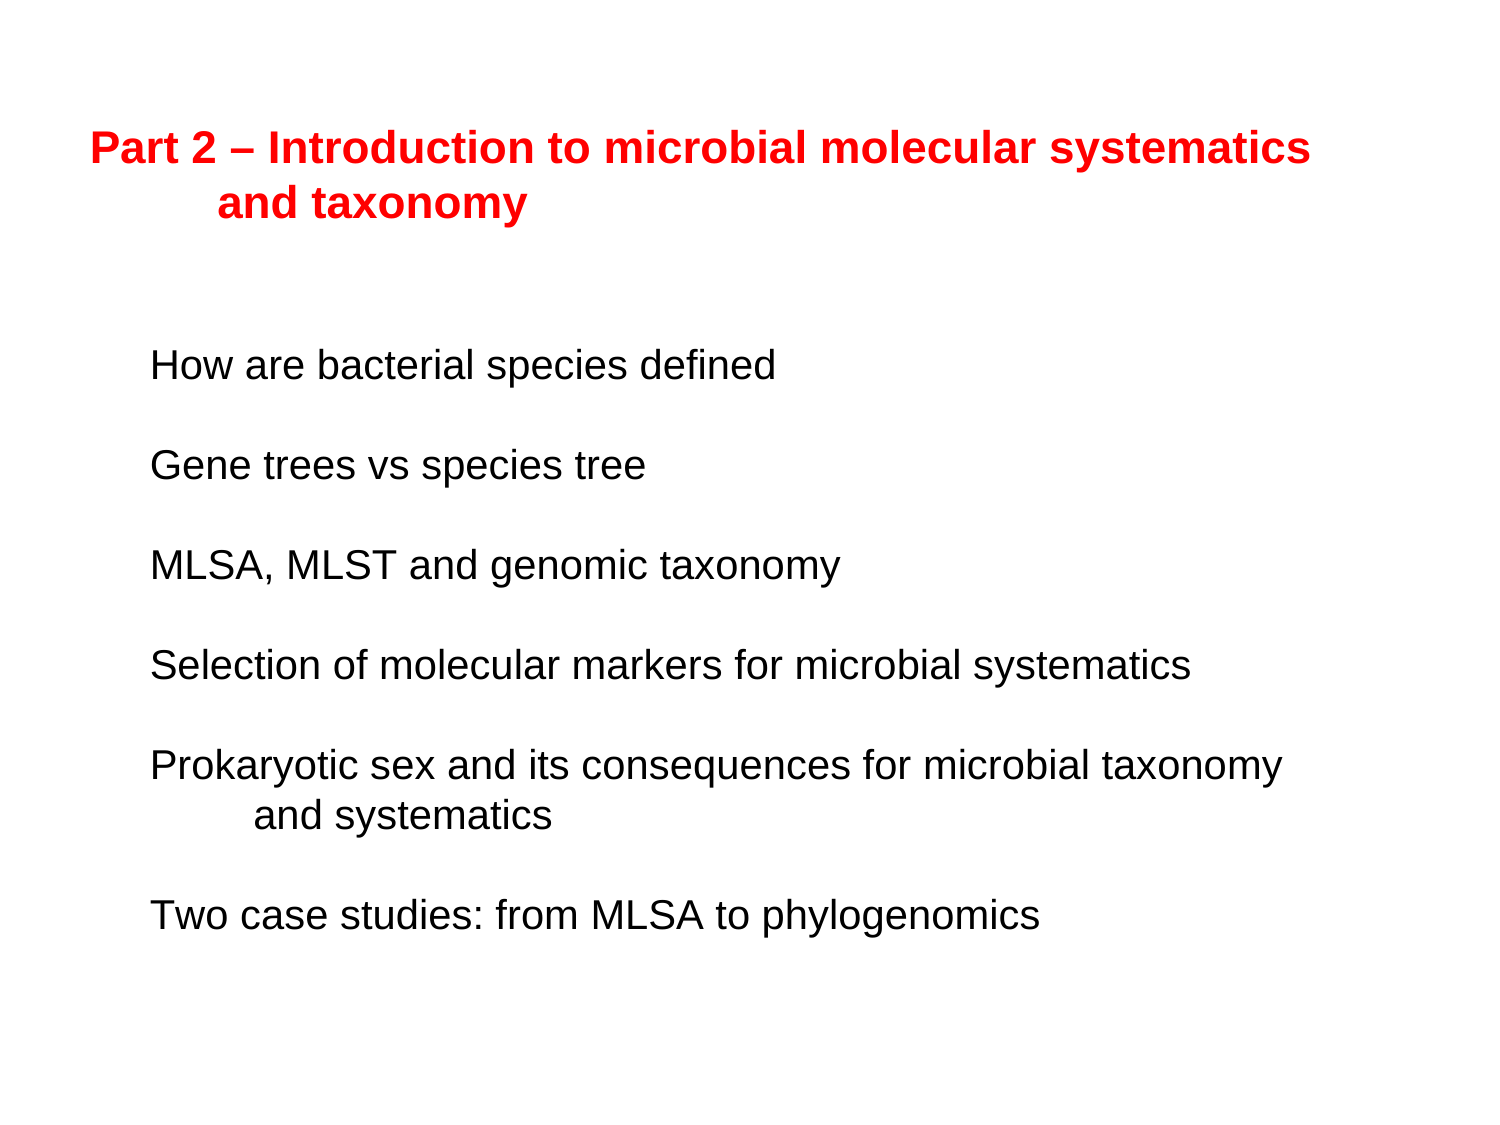

Part 2 – Introduction to microbial molecular systematics
 and taxonomy
How are bacterial species defined
Gene trees vs species tree
MLSA, MLST and genomic taxonomy
Selection of molecular markers for microbial systematics
Prokaryotic sex and its consequences for microbial taxonomy
 and systematics
Two case studies: from MLSA to phylogenomics